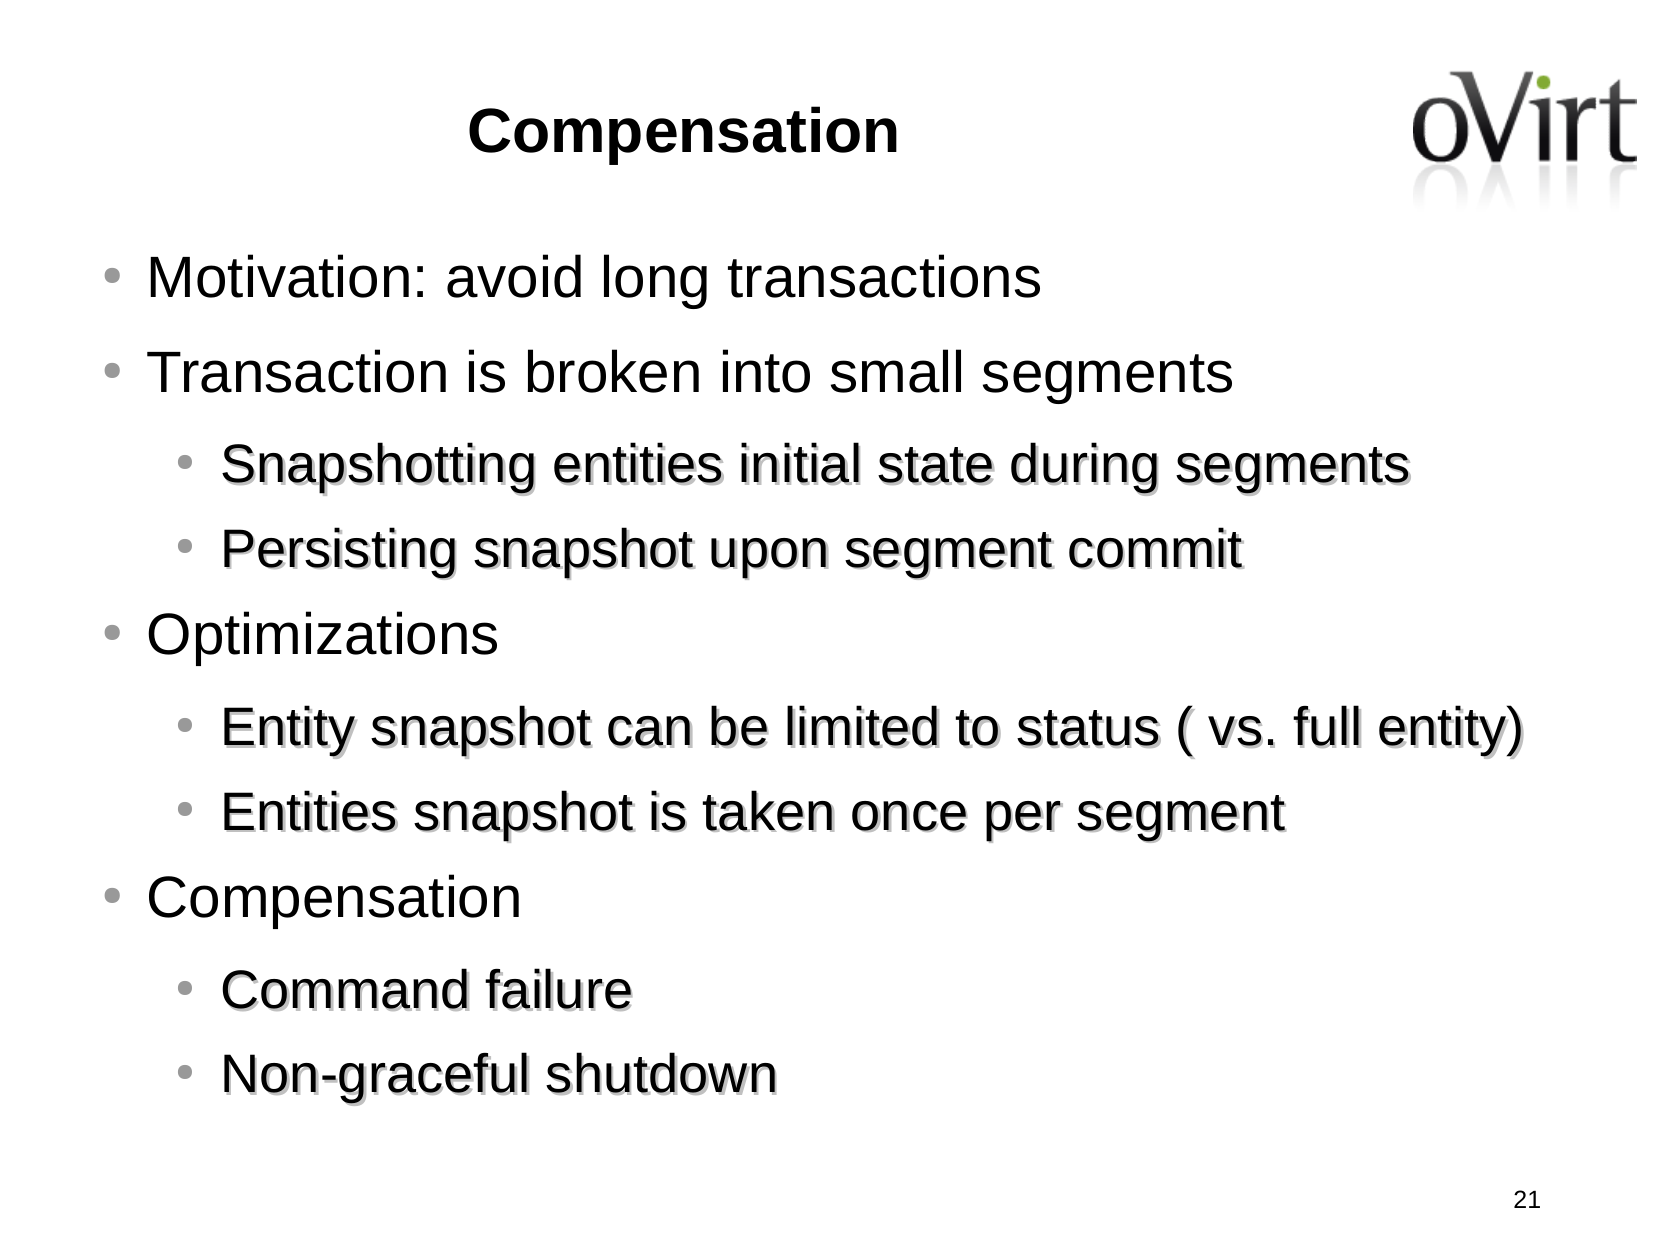

# Compensation
Motivation: avoid long transactions
Transaction is broken into small segments
Snapshotting entities initial state during segments
Persisting snapshot upon segment commit
Optimizations
Entity snapshot can be limited to status ( vs. full entity)
Entities snapshot is taken once per segment
Compensation
Command failure
Non-graceful shutdown